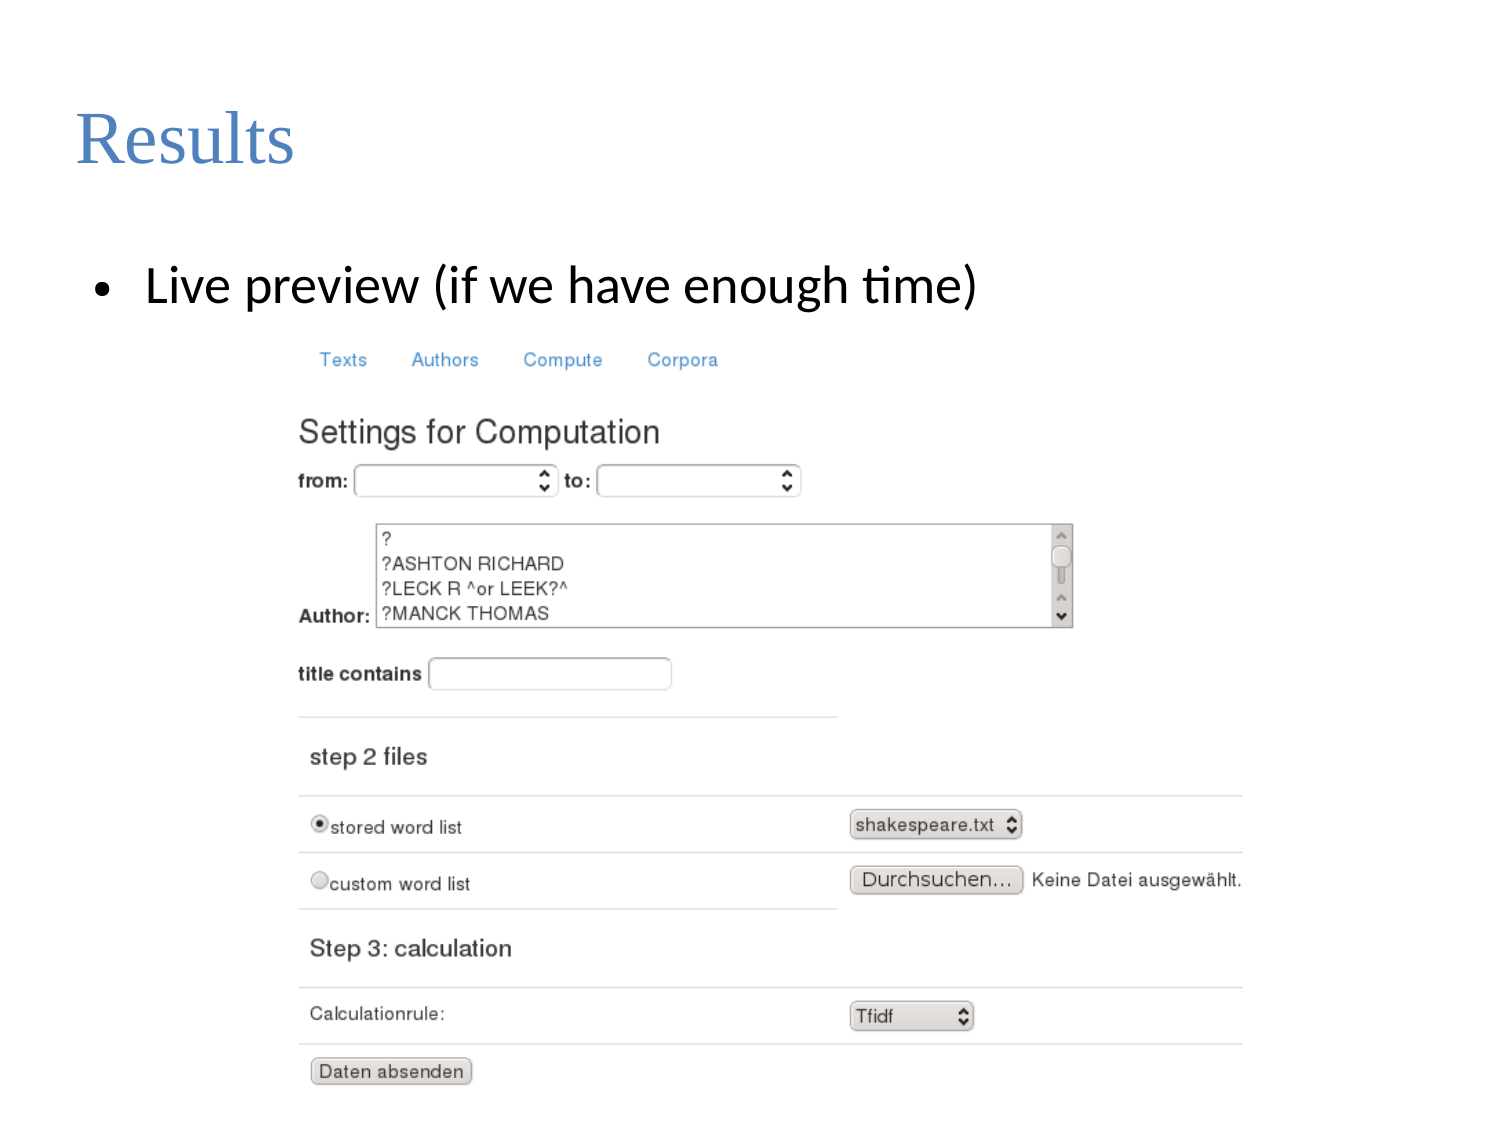

# Results
Live preview (if we have enough time)